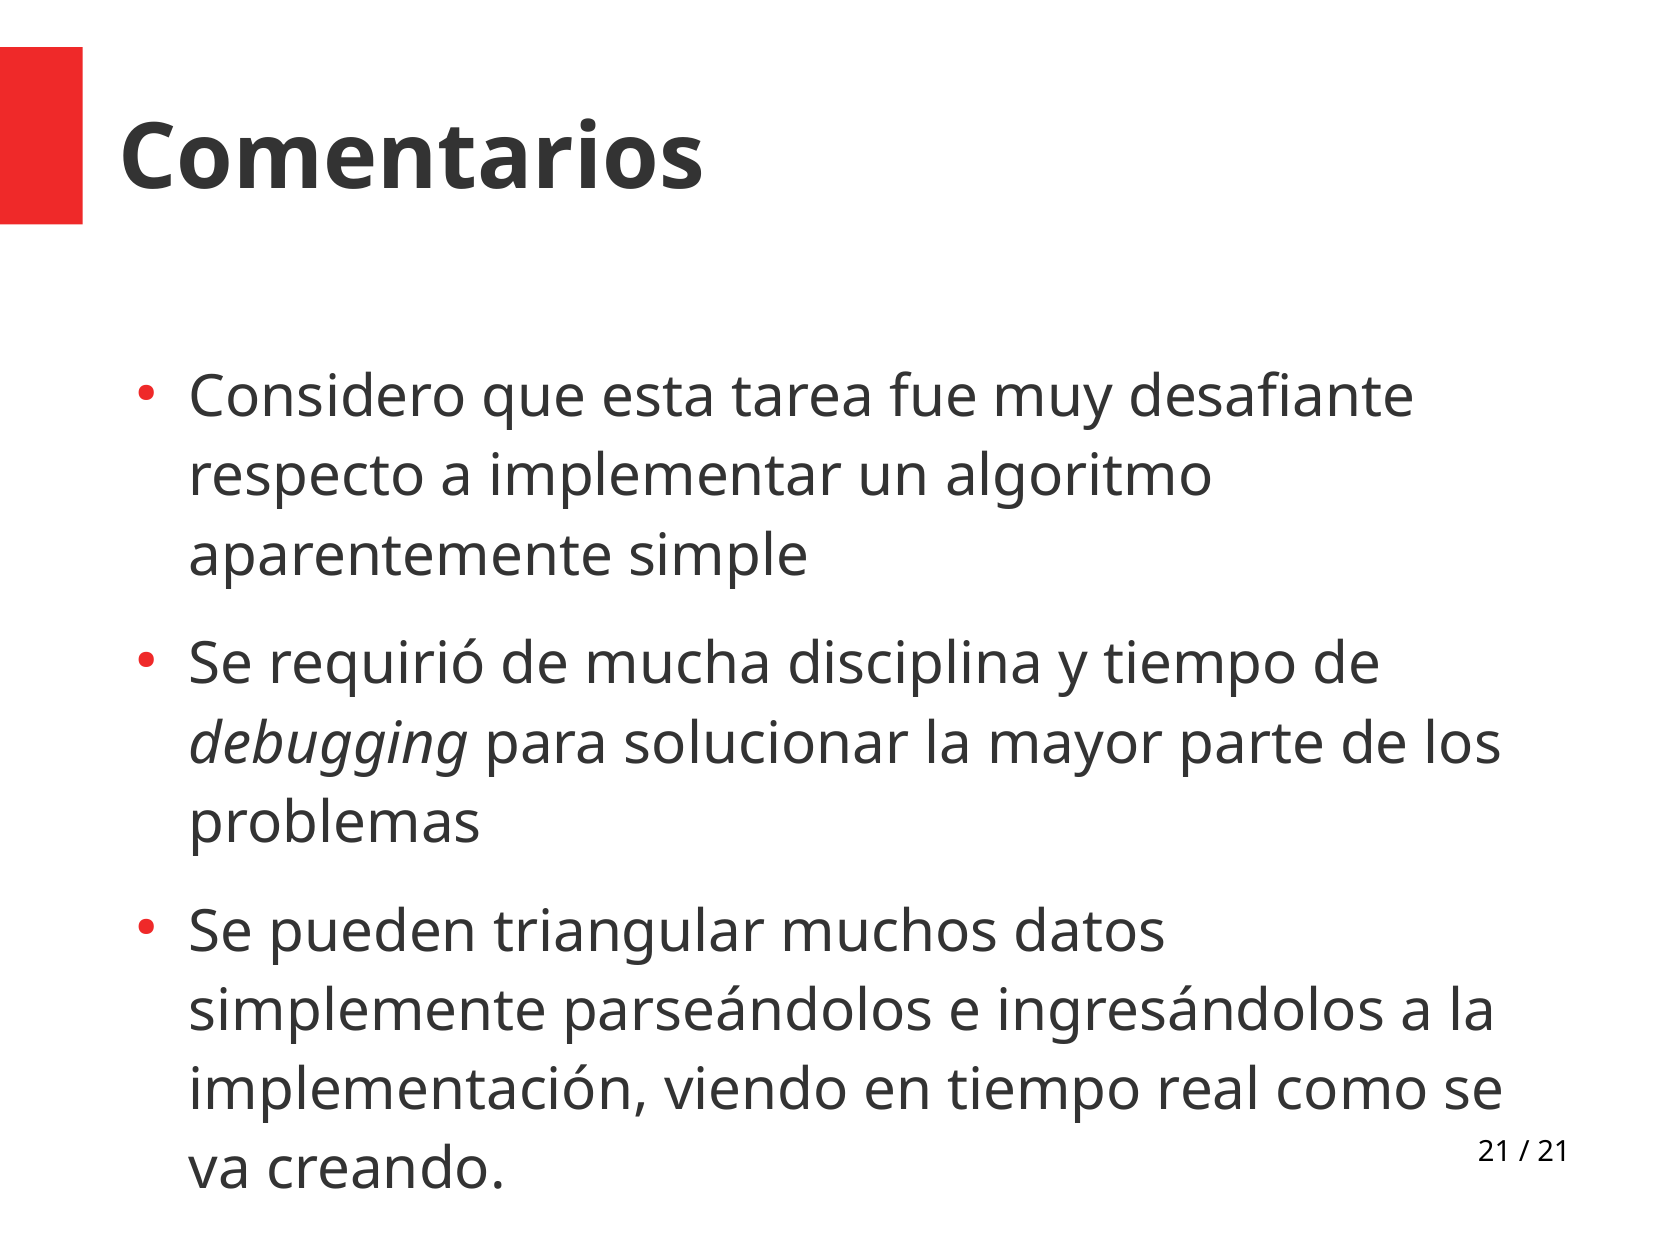

# Comentarios
Considero que esta tarea fue muy desafiante respecto a implementar un algoritmo aparentemente simple
Se requirió de mucha disciplina y tiempo de debugging para solucionar la mayor parte de los problemas
Se pueden triangular muchos datos simplemente parseándolos e ingresándolos a la implementación, viendo en tiempo real como se va creando.
21